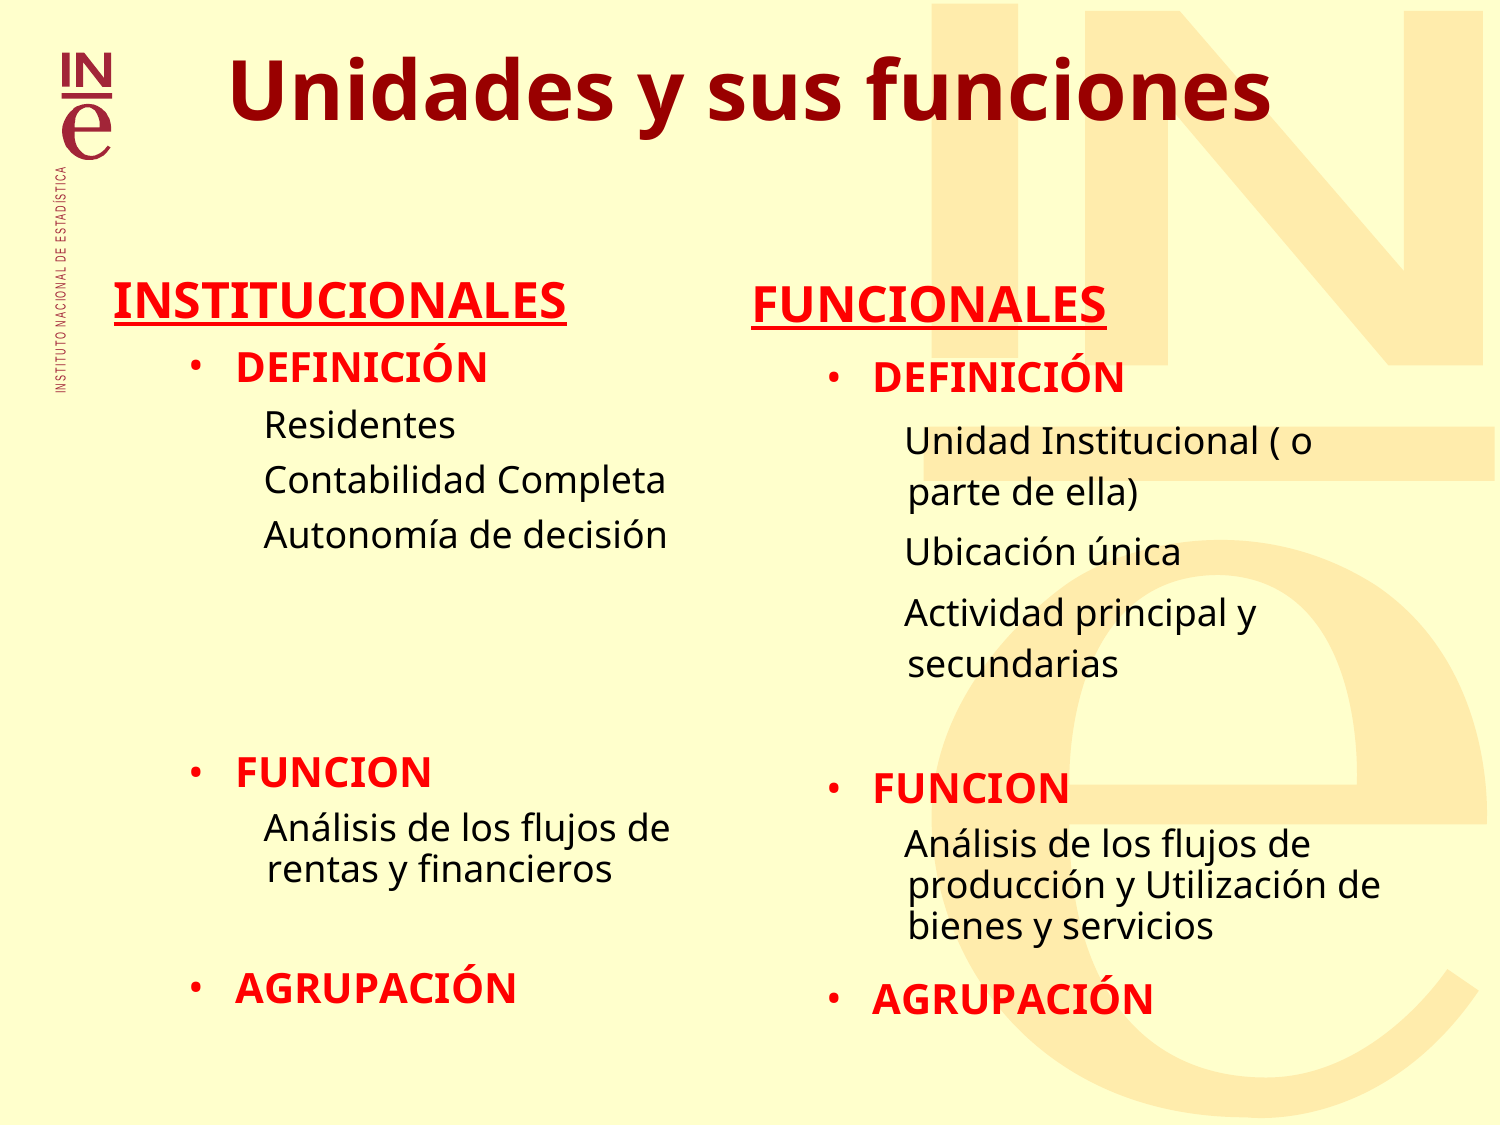

# Unidades y sus funciones
FUNCIONALES
DEFINICIÓN
Unidad Institucional ( o parte de ella)
Ubicación única
Actividad principal y secundarias
FUNCION
Análisis de los flujos de producción y Utilización de bienes y servicios
AGRUPACIÓN
INSTITUCIONALES
DEFINICIÓN
Residentes
Contabilidad Completa
Autonomía de decisión
FUNCION
Análisis de los flujos de rentas y financieros
AGRUPACIÓN